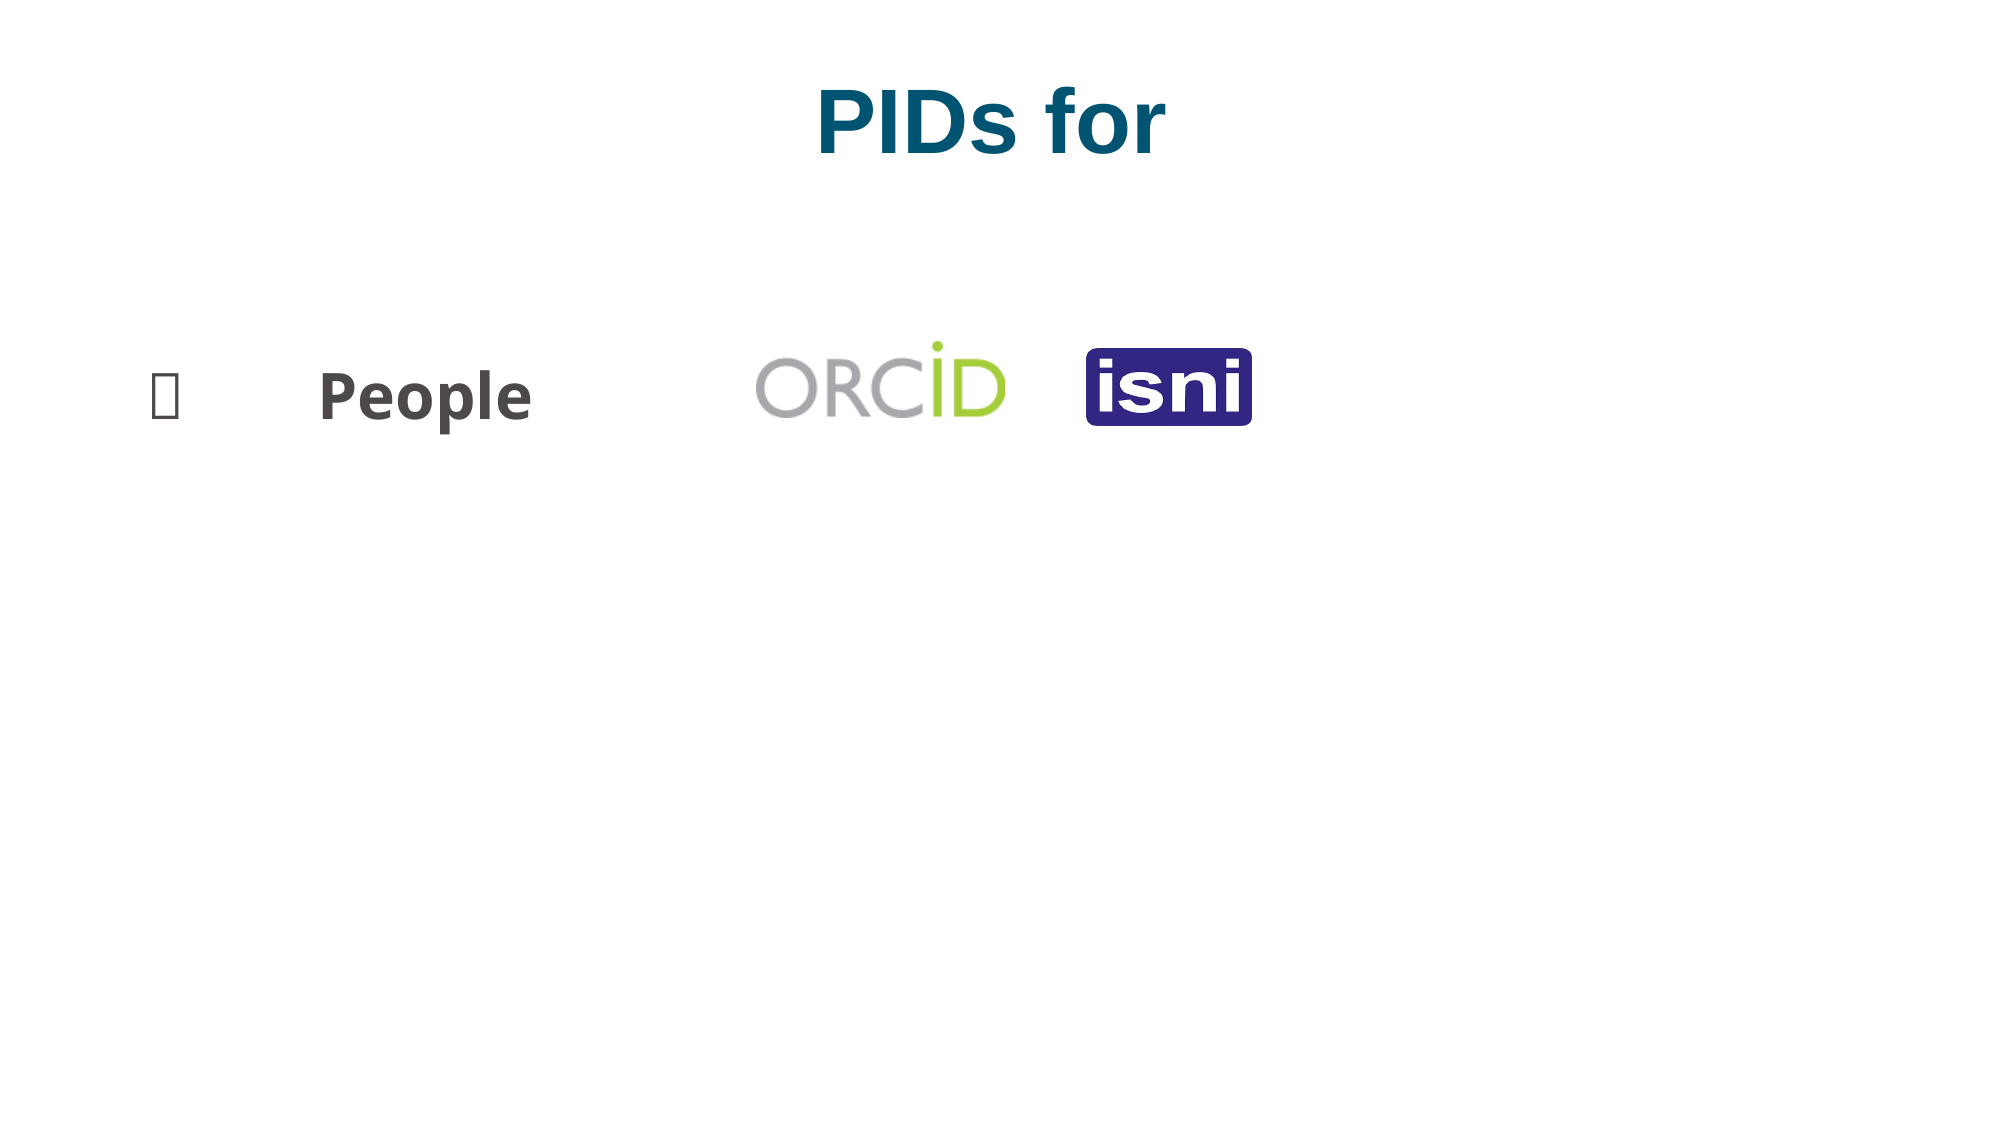

#
PIDs for
		 		People
$			 		Funding bodies
		Institutions
 		Instruments (soon)